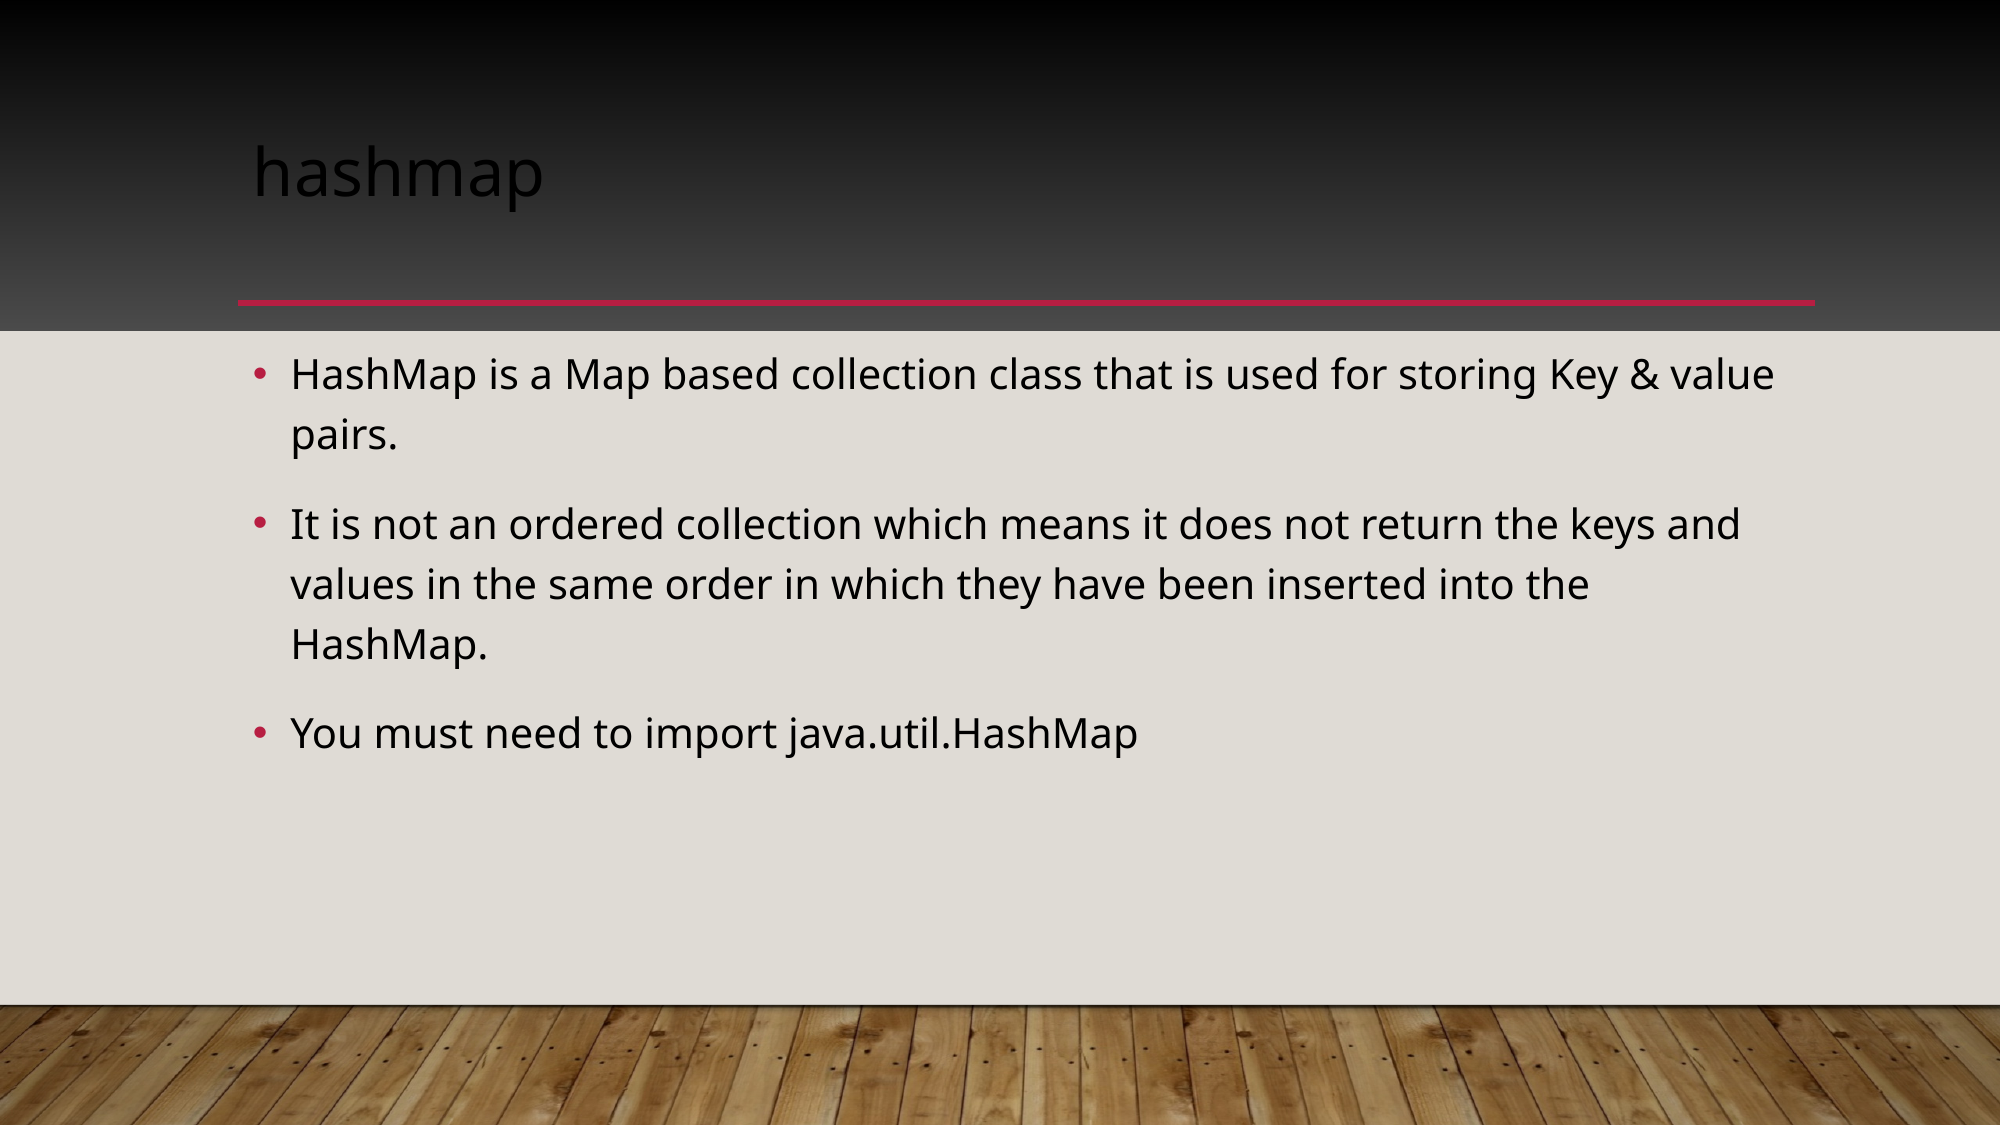

# hashmap
HashMap is a Map based collection class that is used for storing Key & value pairs.
It is not an ordered collection which means it does not return the keys and values in the same order in which they have been inserted into the HashMap.
You must need to import java.util.HashMap